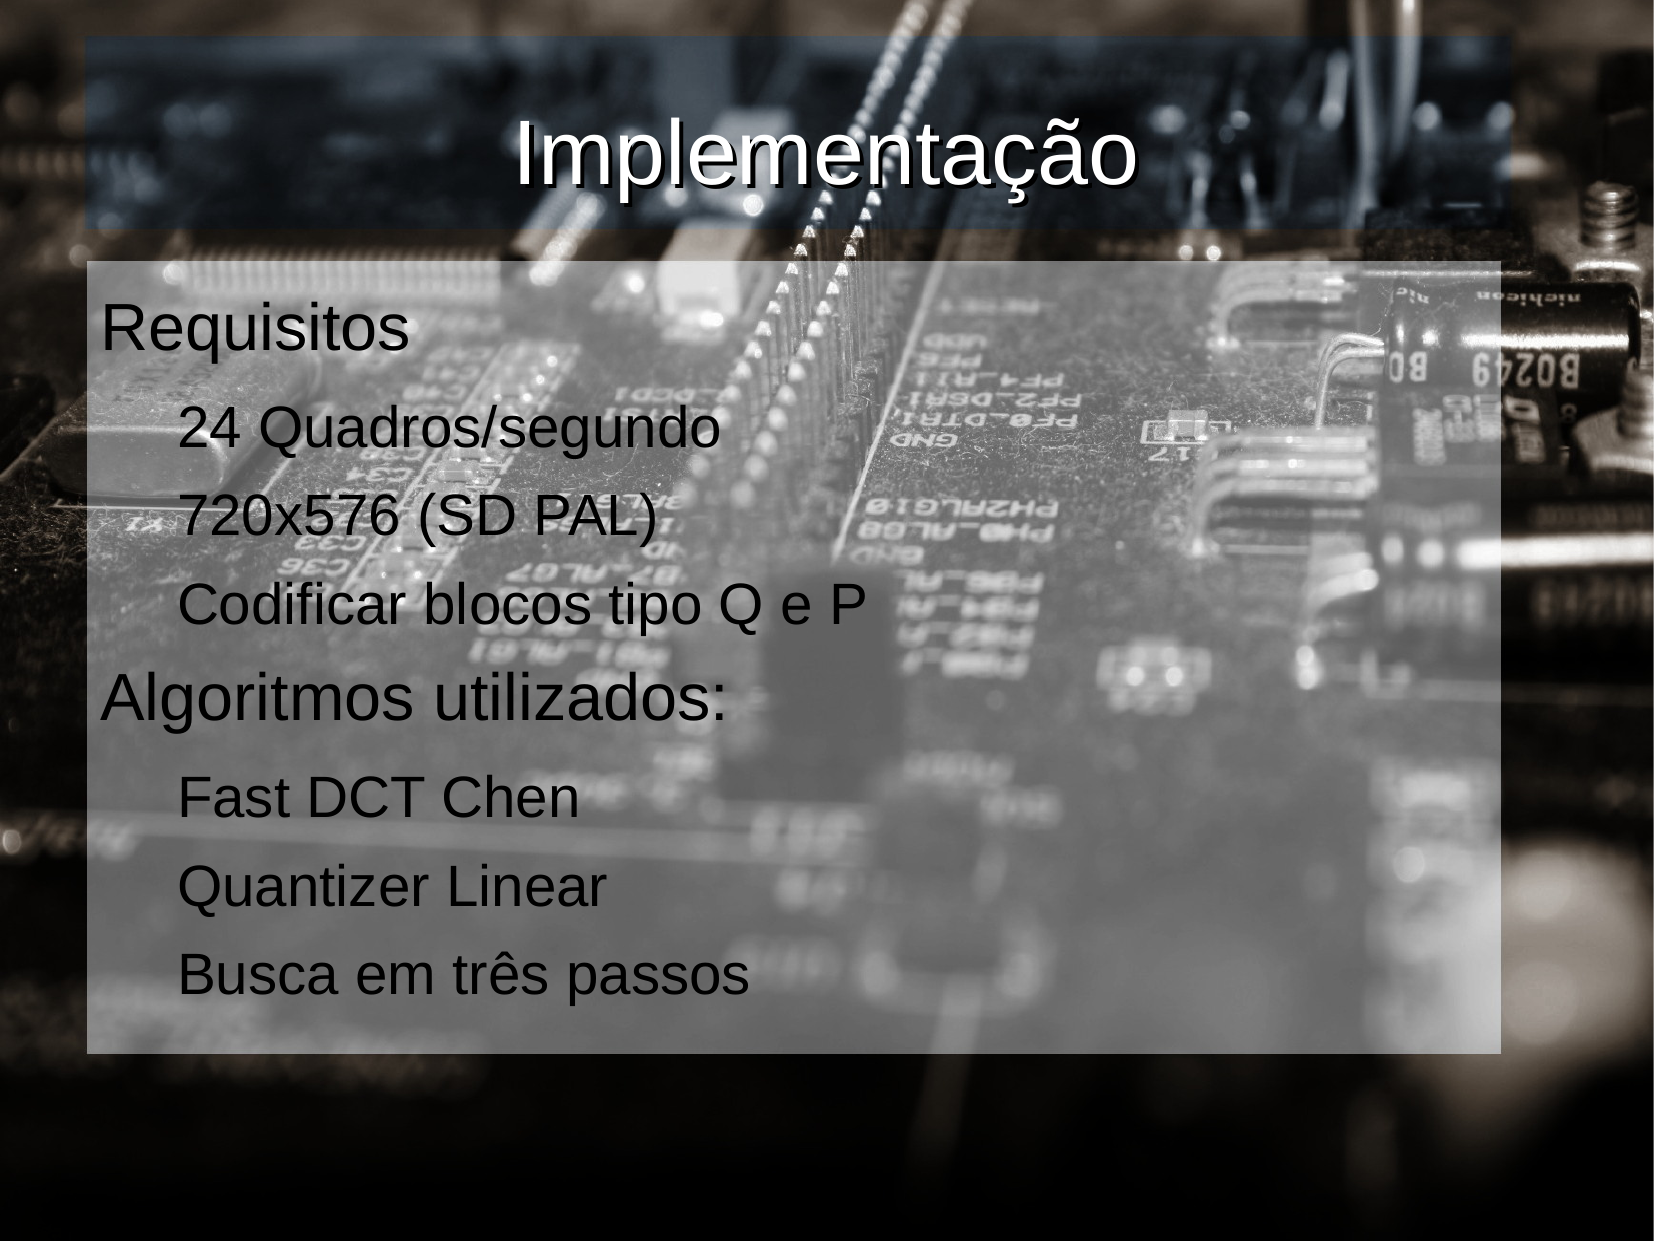

# Implementação
Requisitos
24 Quadros/segundo
720x576 (SD PAL)
Codificar blocos tipo Q e P
Algoritmos utilizados:
Fast DCT Chen
Quantizer Linear
Busca em três passos